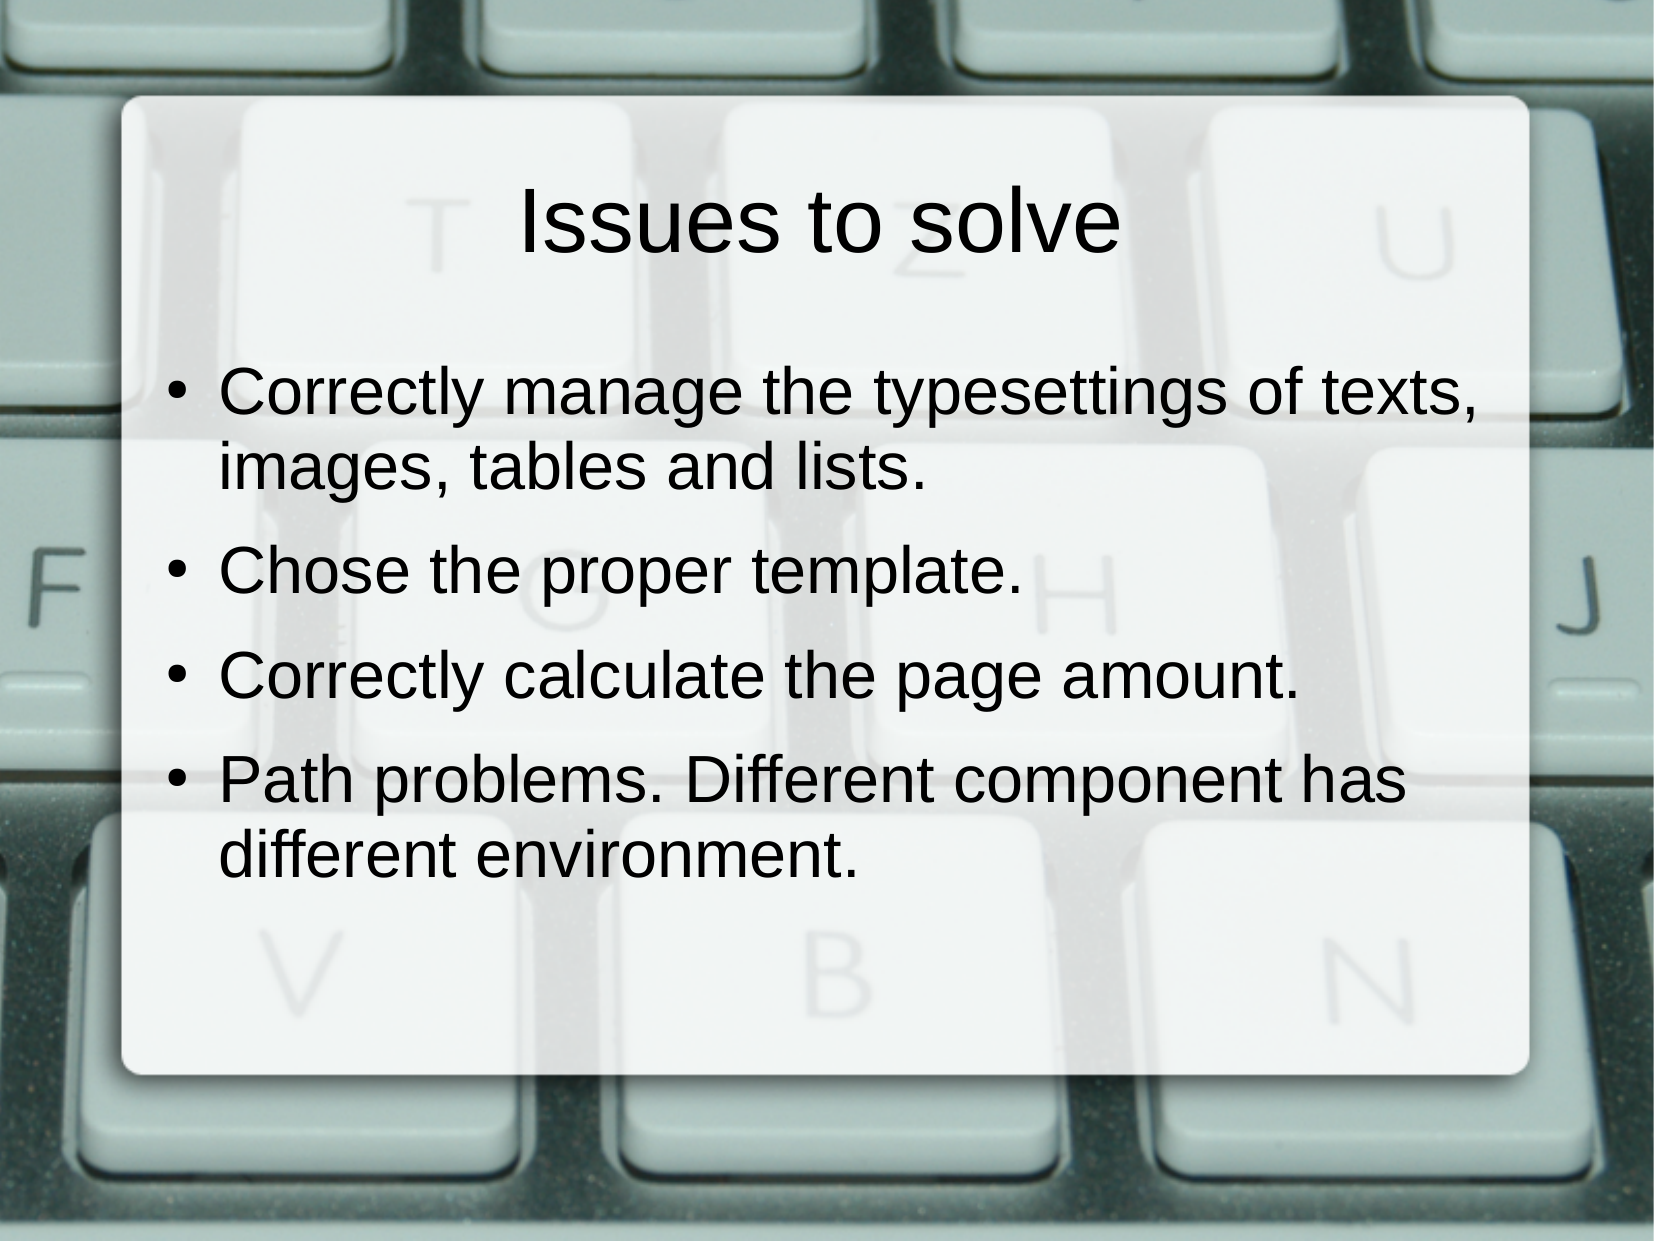

# Issues to solve
Correctly manage the typesettings of texts, images, tables and lists.
Chose the proper template.
Correctly calculate the page amount.
Path problems. Different component has different environment.